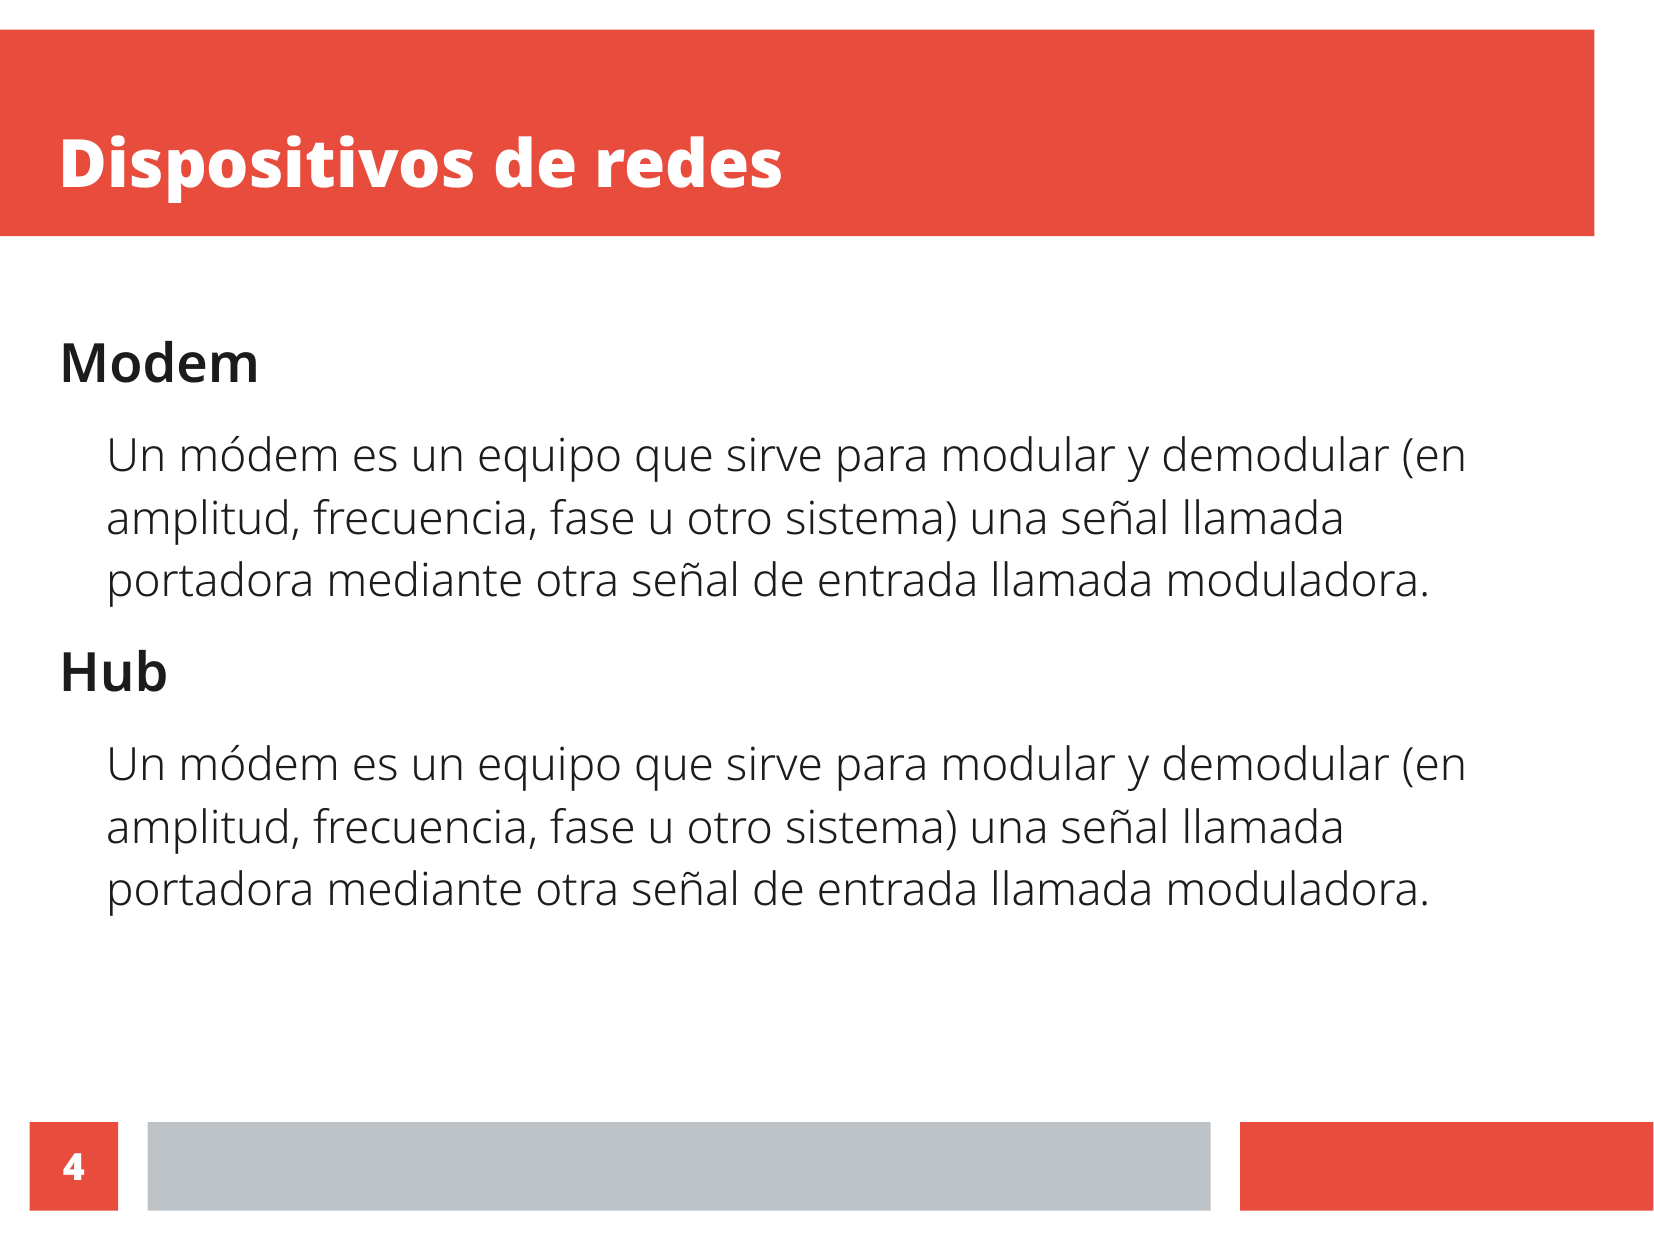

# Dispositivos de redes
Modem
Un módem es un equipo que sirve para modular y demodular (en amplitud, frecuencia, fase u otro sistema) una señal llamada portadora mediante otra señal de entrada llamada moduladora.
Hub
Un módem es un equipo que sirve para modular y demodular (en amplitud, frecuencia, fase u otro sistema) una señal llamada portadora mediante otra señal de entrada llamada moduladora.
4